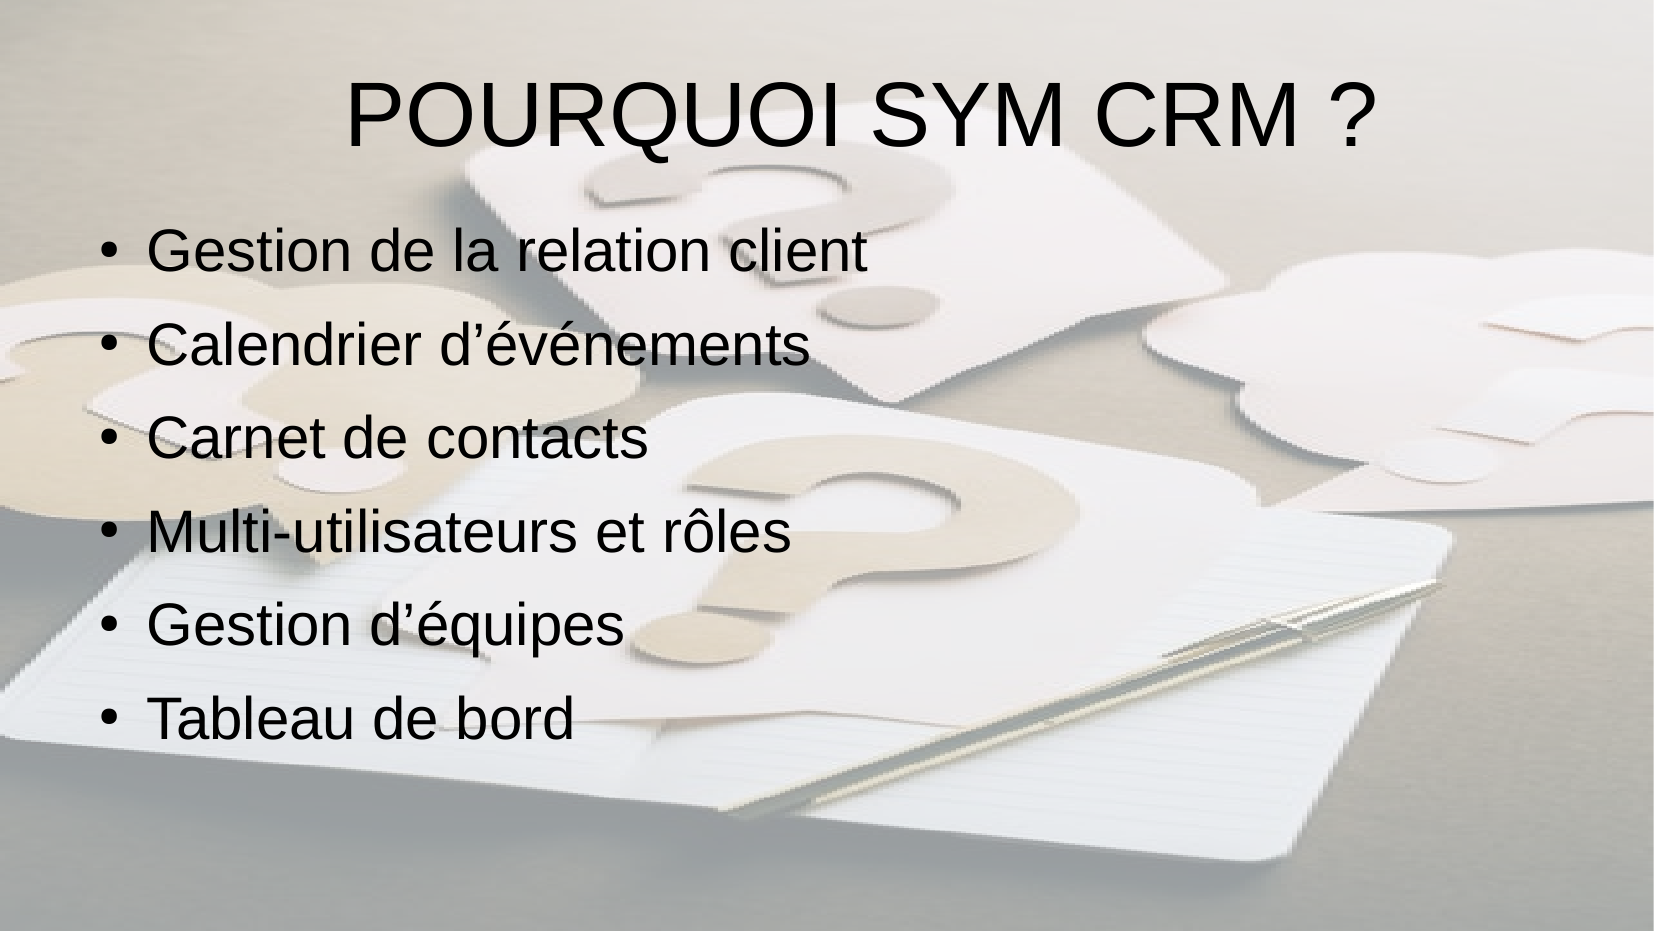

# POURQUOI SYM CRM ?
Gestion de la relation client
Calendrier d’événements
Carnet de contacts
Multi-utilisateurs et rôles
Gestion d’équipes
Tableau de bord